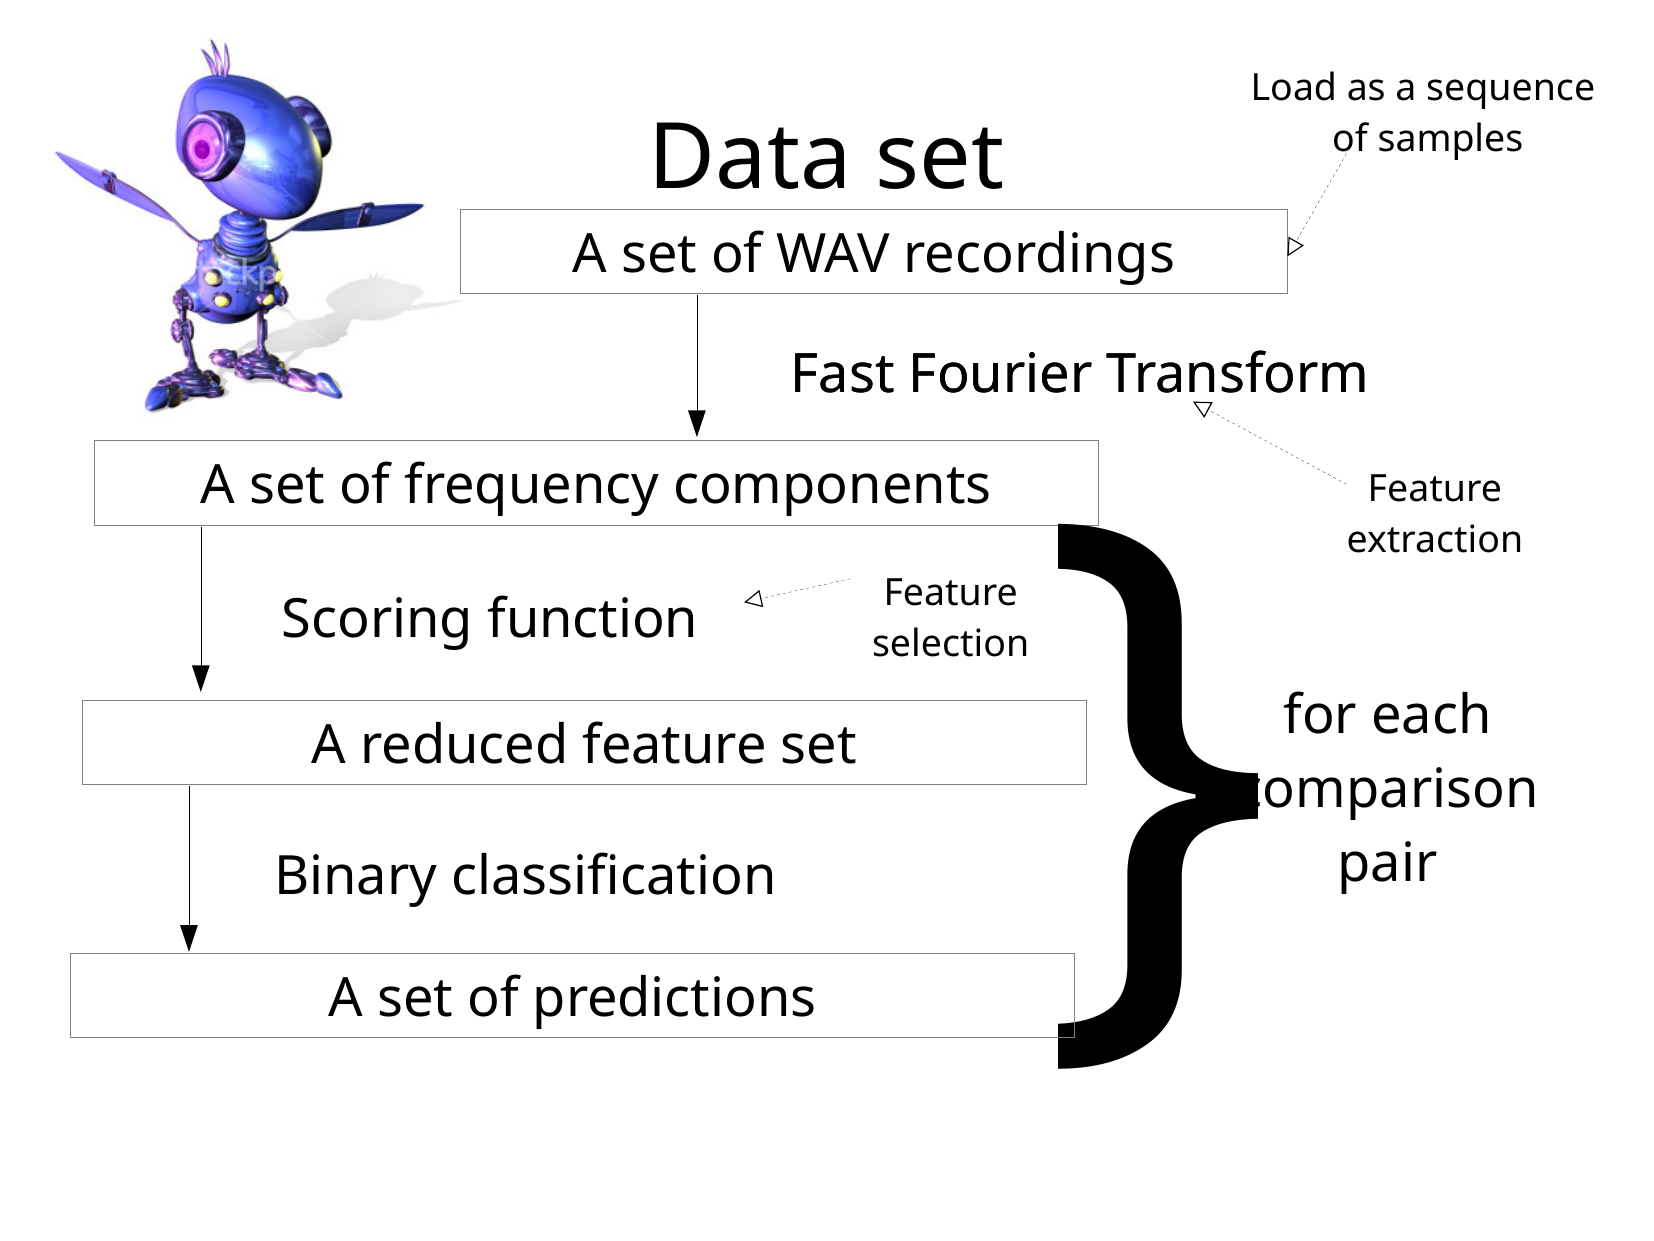

Load as a sequence
 of samples
# Data set
A set of WAV recordings
Fast Fourier Transform
Fast Fourier Transform
}
Feature
extraction
A set of frequency components
Scoring function
Feature
selection
for each
comparison
pair
A reduced feature set
Binary classification
A set of predictions